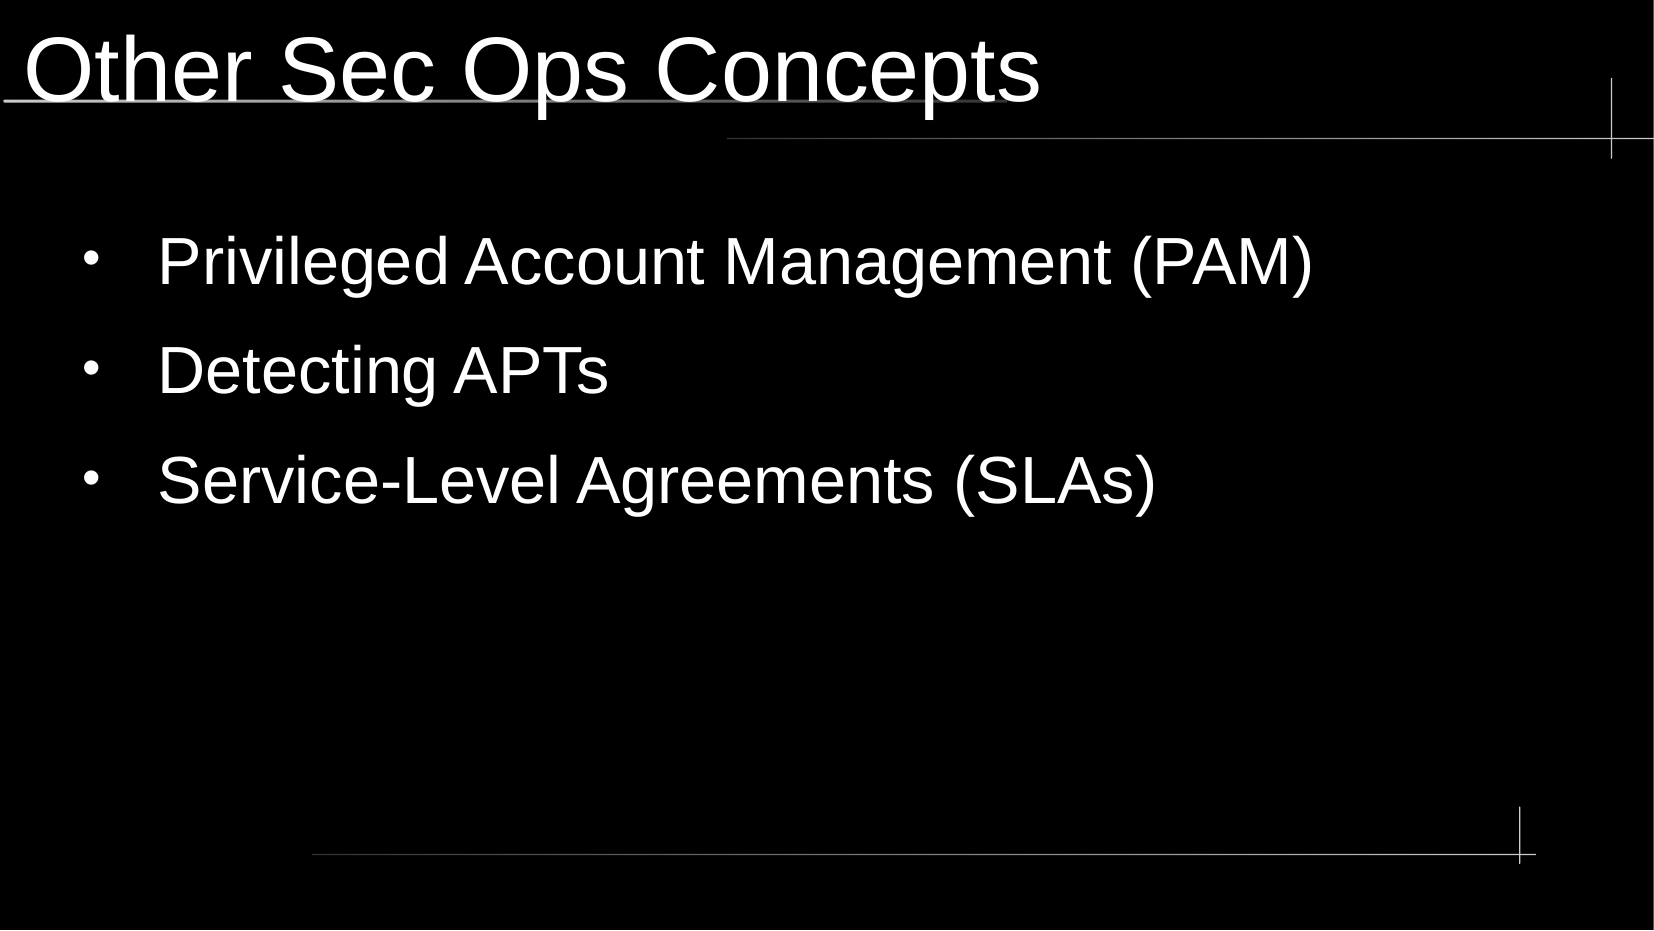

# Other Sec Ops Concepts
Privileged Account Management (PAM)
Detecting APTs
Service-Level Agreements (SLAs)